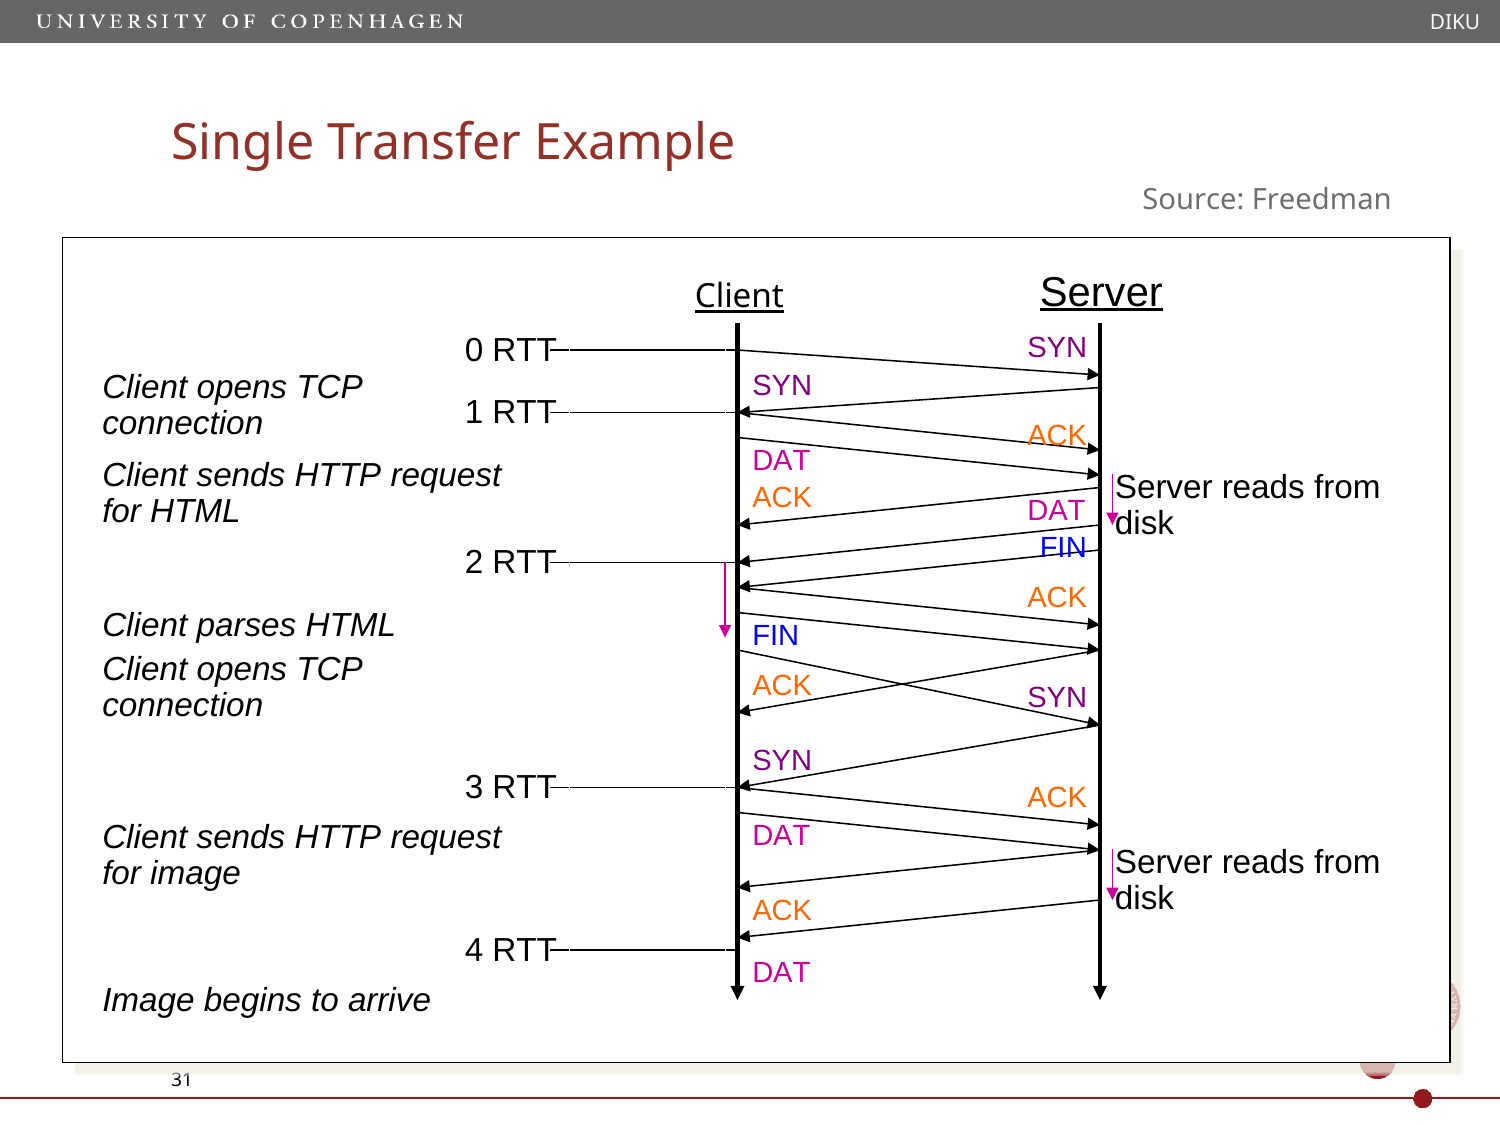

DIKU
# Single Transfer Example
Source: Freedman
Client
Server
Client
0 RTT
SYN
Client opens TCP connection
SYN
1 RTT
ACK
DAT
Client sends HTTP request for HTML
Server reads from disk
ACK
DAT
FIN
2 RTT
ACK
Client parses HTML
Client opens TCP connection
FIN
ACK
SYN
SYN
3 RTT
ACK
Client sends HTTP request for image
DAT
Server reads from disk
ACK
4 RTT
DAT
Image begins to arrive